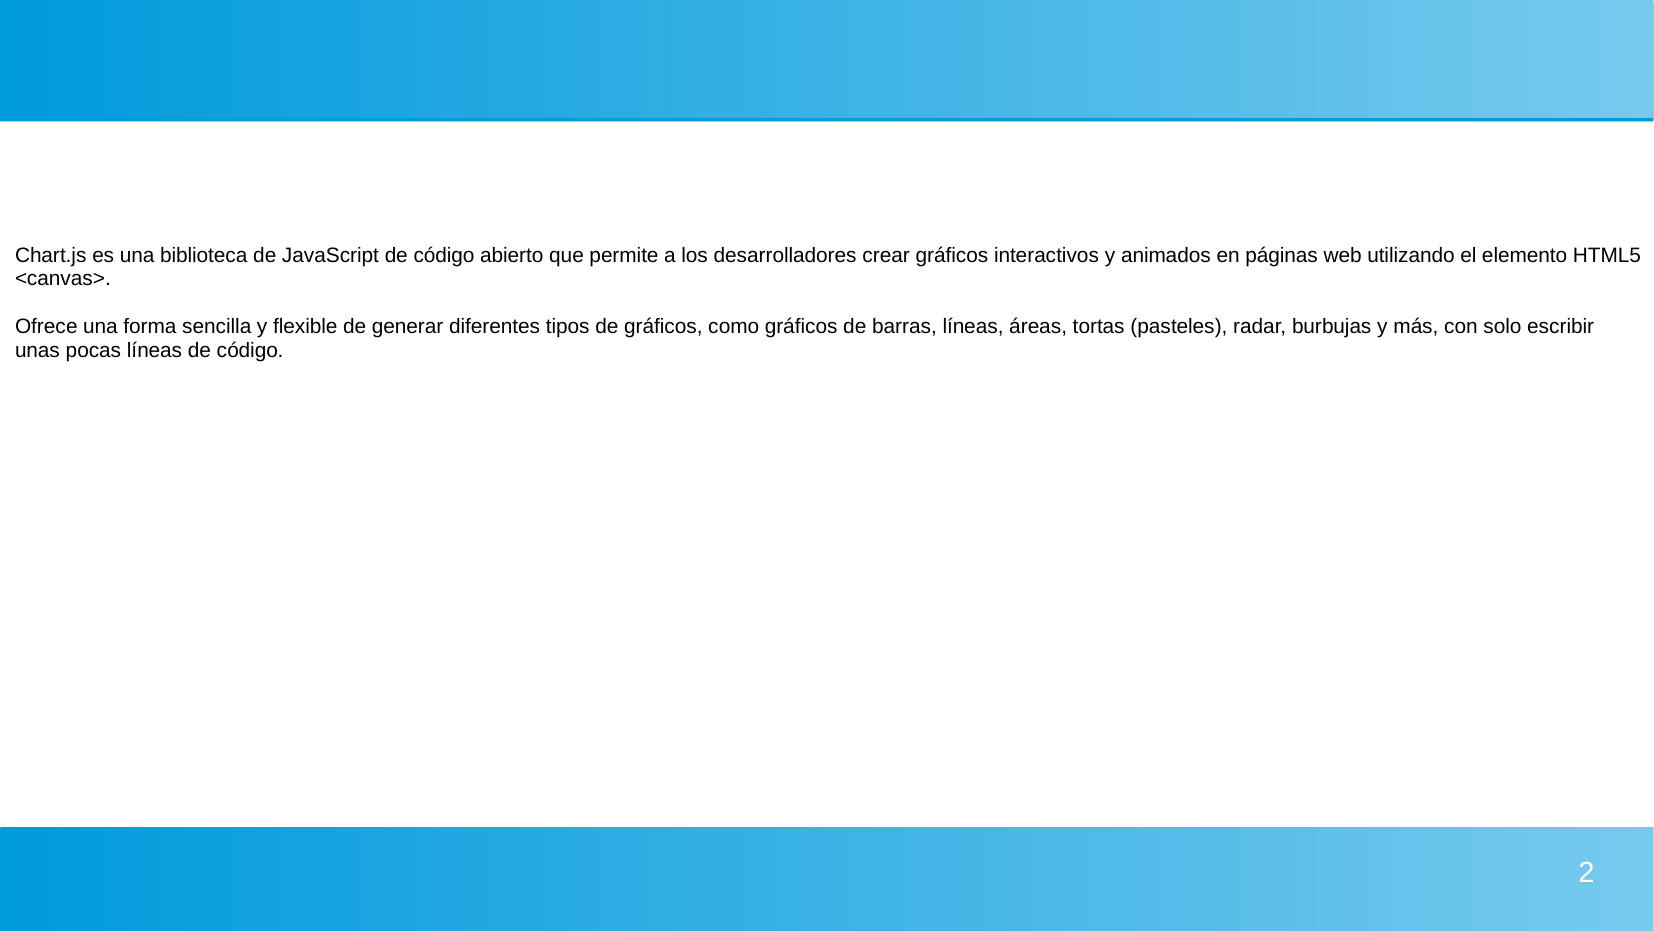

Chart.js es una biblioteca de JavaScript de código abierto que permite a los desarrolladores crear gráficos interactivos y animados en páginas web utilizando el elemento HTML5 <canvas>.
Ofrece una forma sencilla y flexible de generar diferentes tipos de gráficos, como gráficos de barras, líneas, áreas, tortas (pasteles), radar, burbujas y más, con solo escribir unas pocas líneas de código.
2